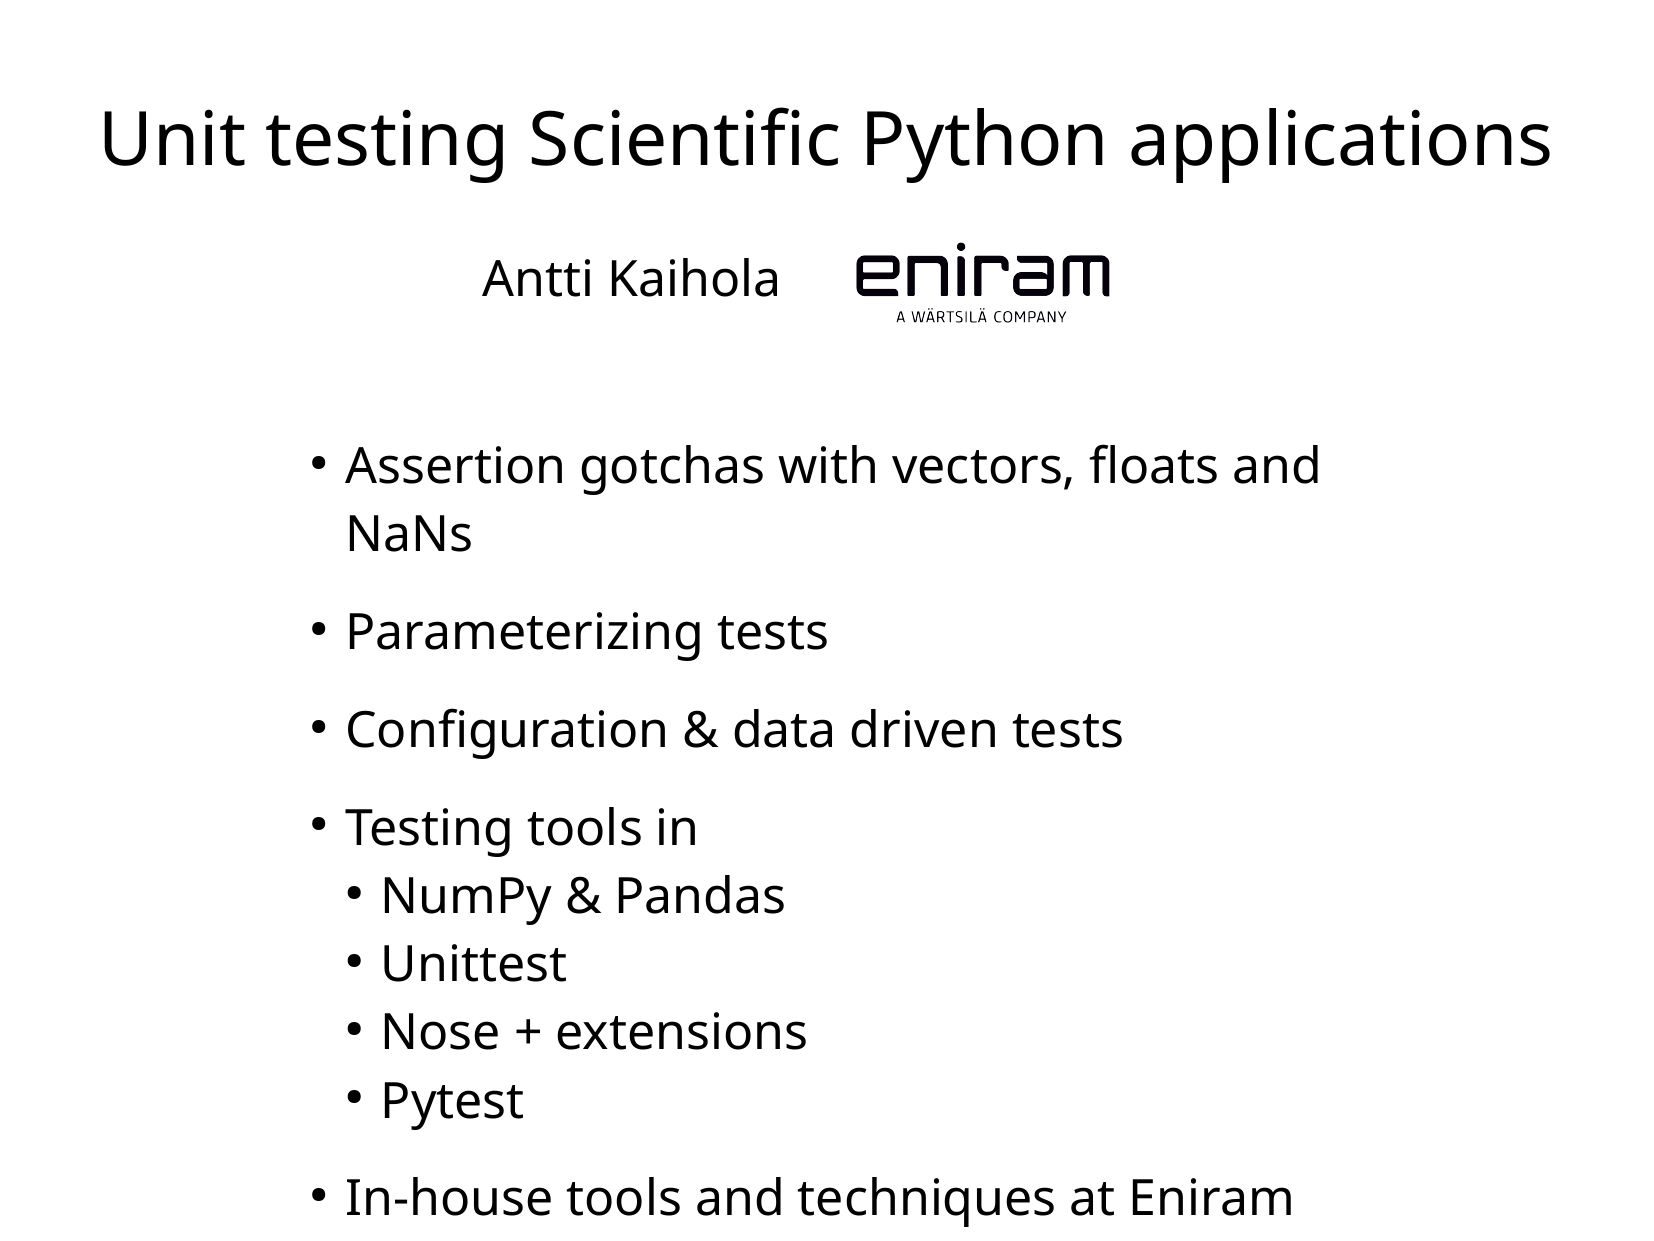

# Unit testing Scientific Python applications
Antti Kaihola
Assertion gotchas with vectors, floats and NaNs
Parameterizing tests
Configuration & data driven tests
Testing tools in
NumPy & Pandas
Unittest
Nose + extensions
Pytest
In-house tools and techniques at Eniram